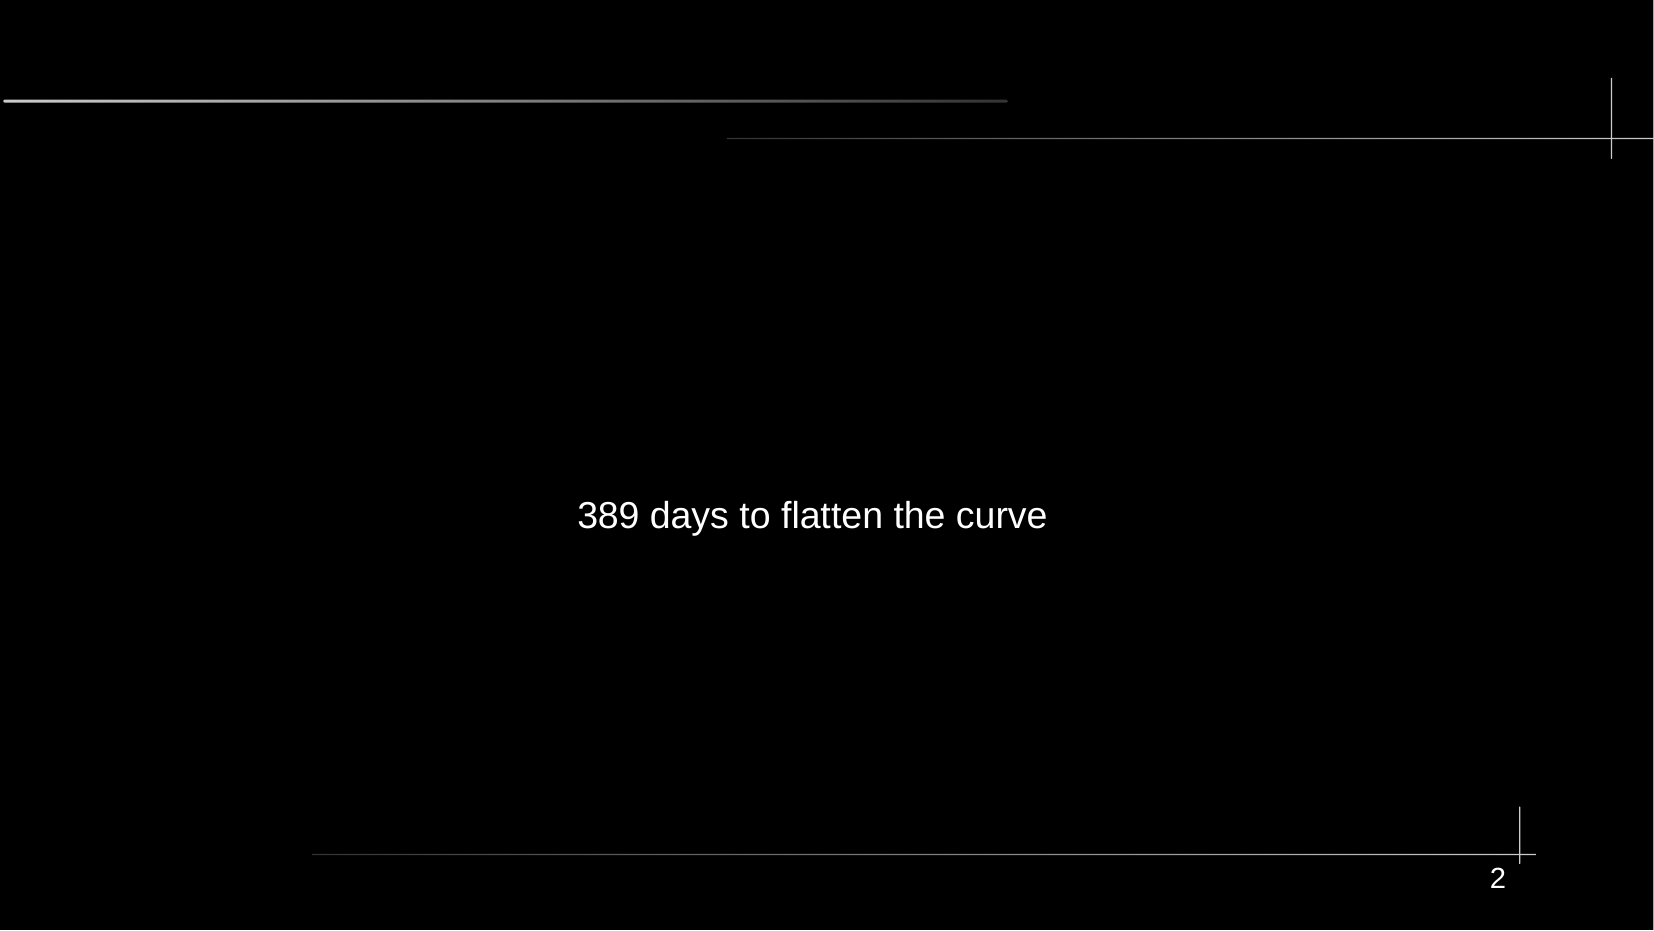

389 days to flatten the curve
2